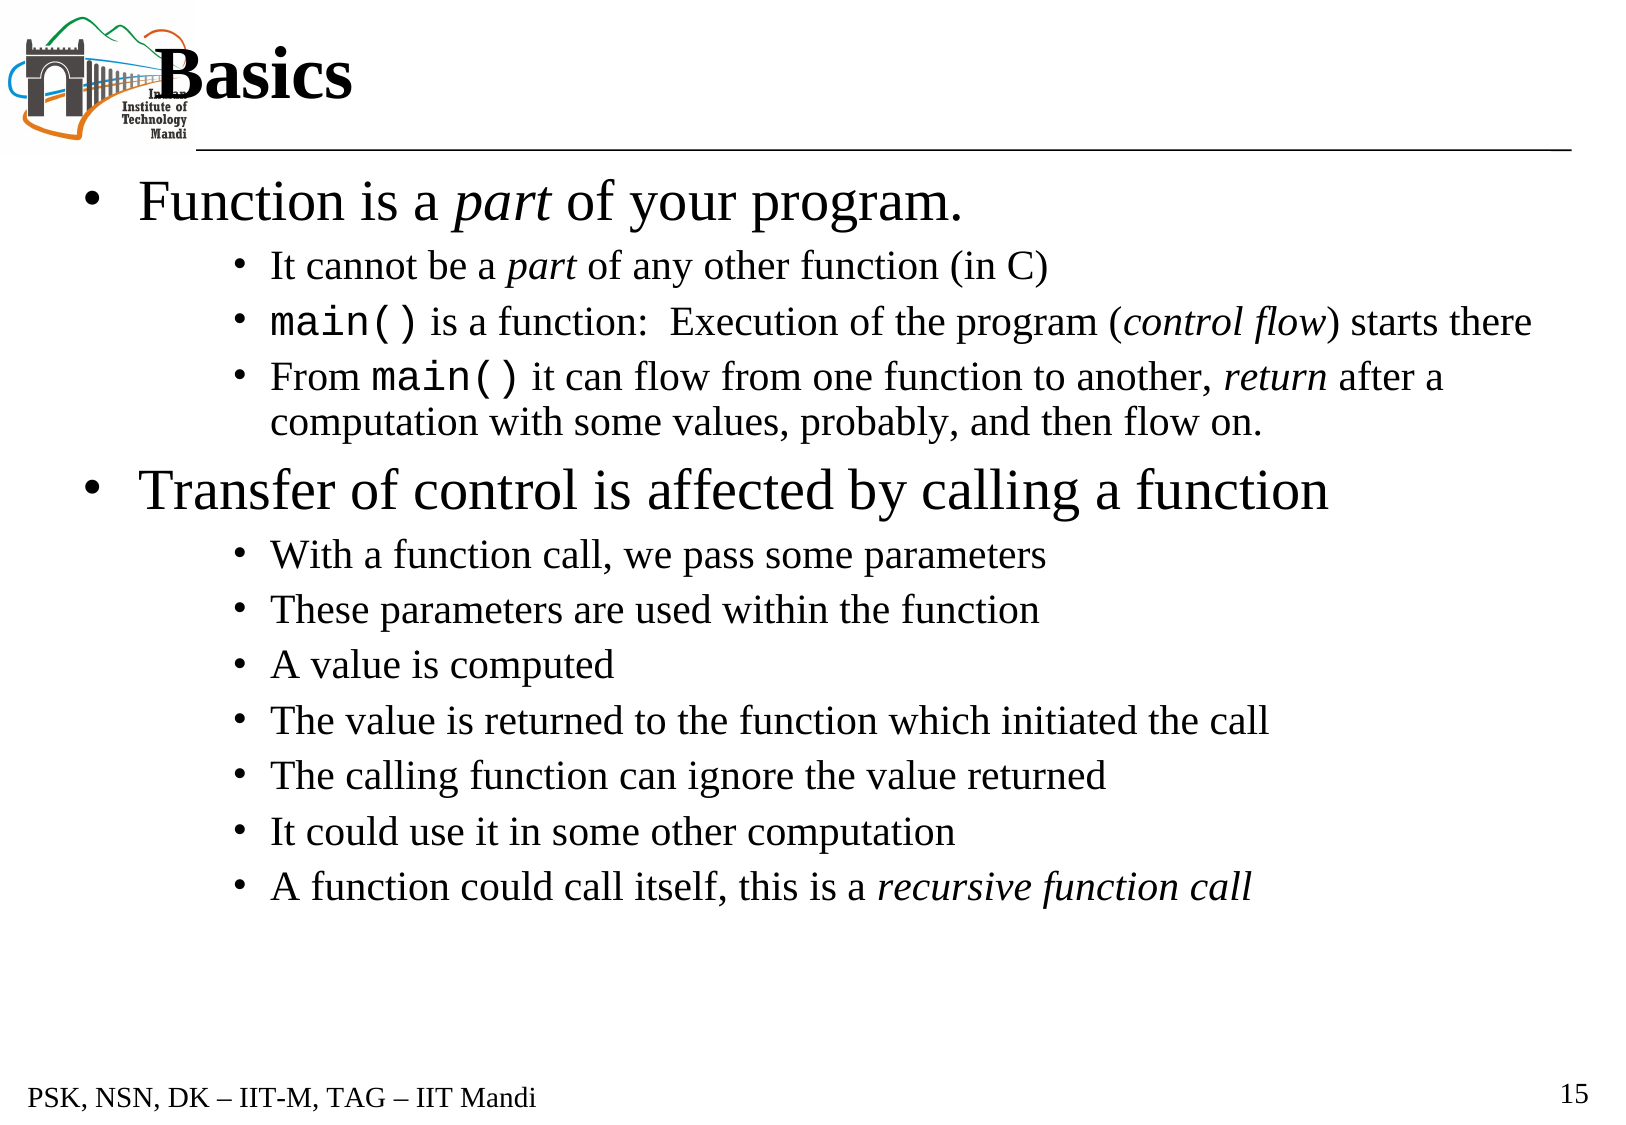

# Basics
Function is a part of your program.
It cannot be a part of any other function (in C)
main() is a function: Execution of the program (control flow) starts there
From main() it can flow from one function to another, return after a computation with some values, probably, and then flow on.
Transfer of control is affected by calling a function
With a function call, we pass some parameters
These parameters are used within the function
A value is computed
The value is returned to the function which initiated the call
The calling function can ignore the value returned
It could use it in some other computation
A function could call itself, this is a recursive function call